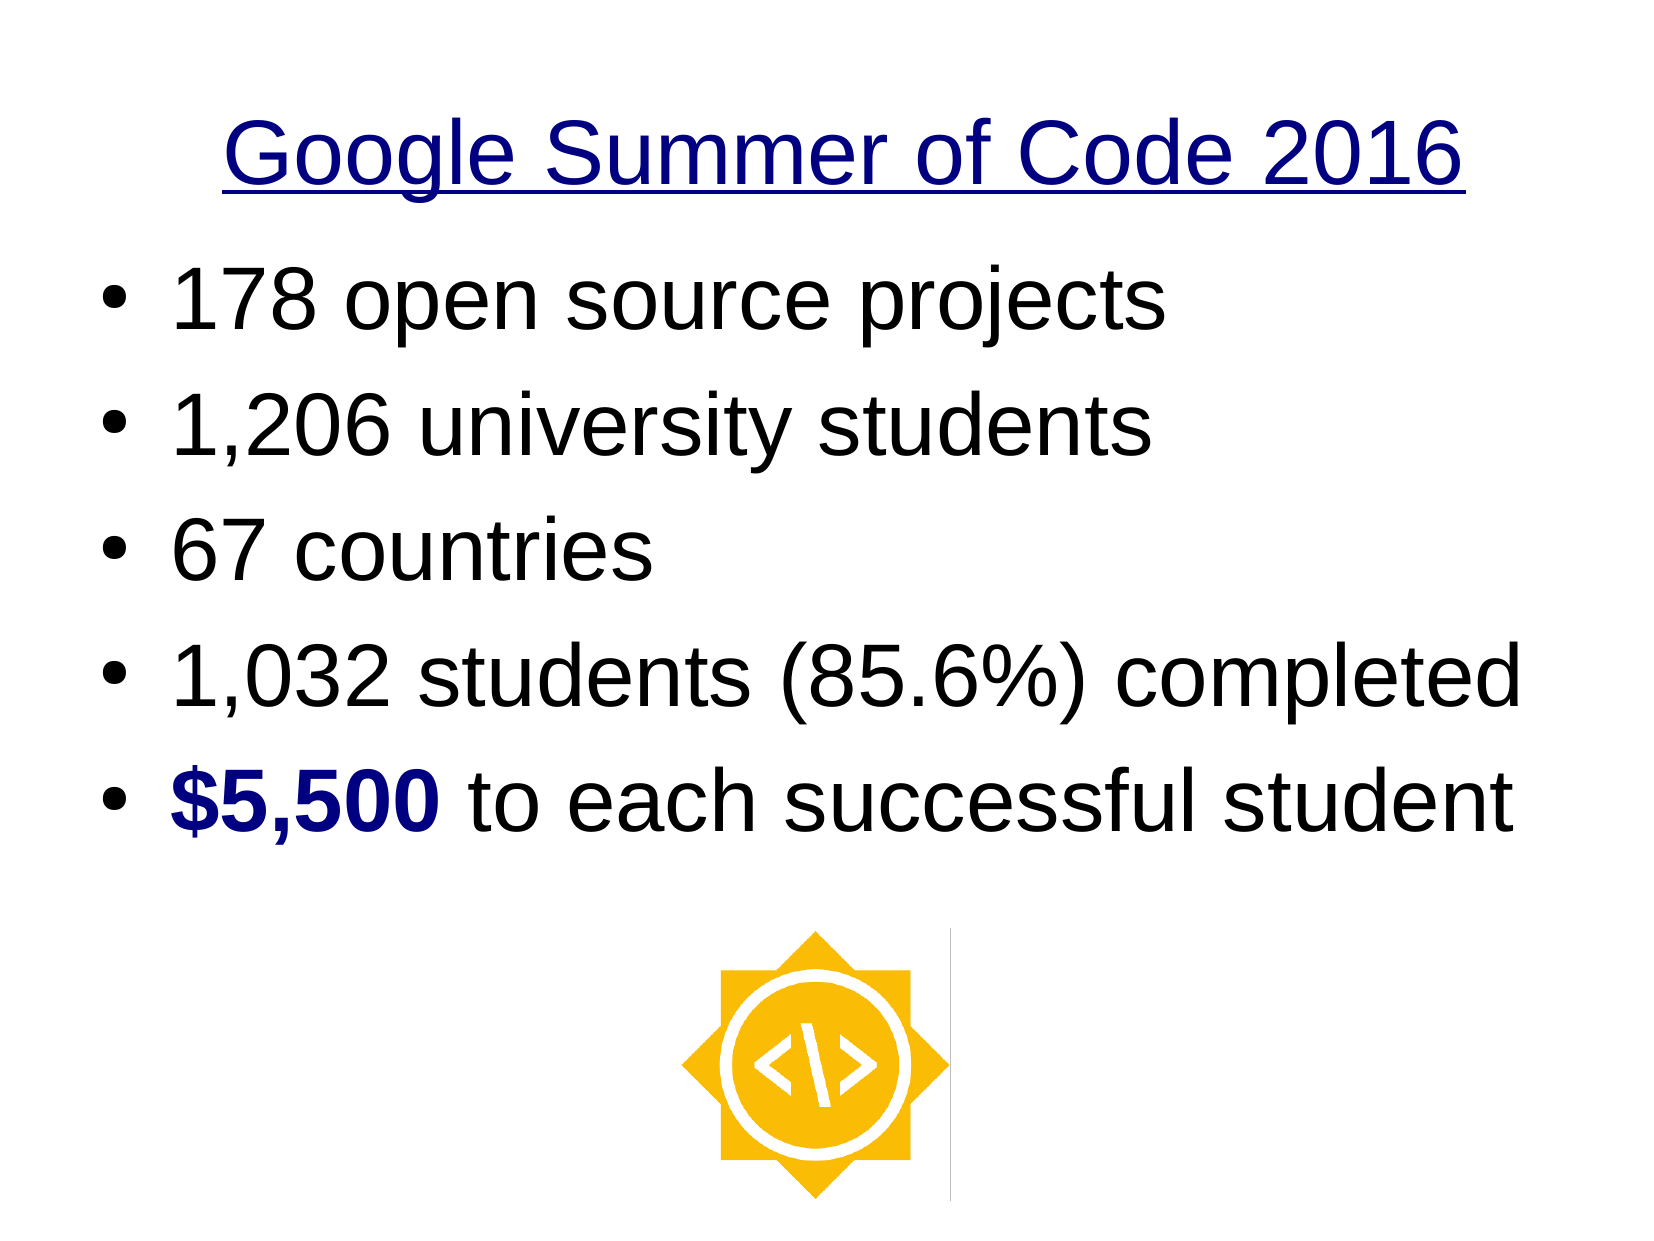

# Google Summer of Code 2016
 178 open source projects
 1,206 university students
 67 countries
 1,032 students (85.6%) completed
 $5,500 to each successful student